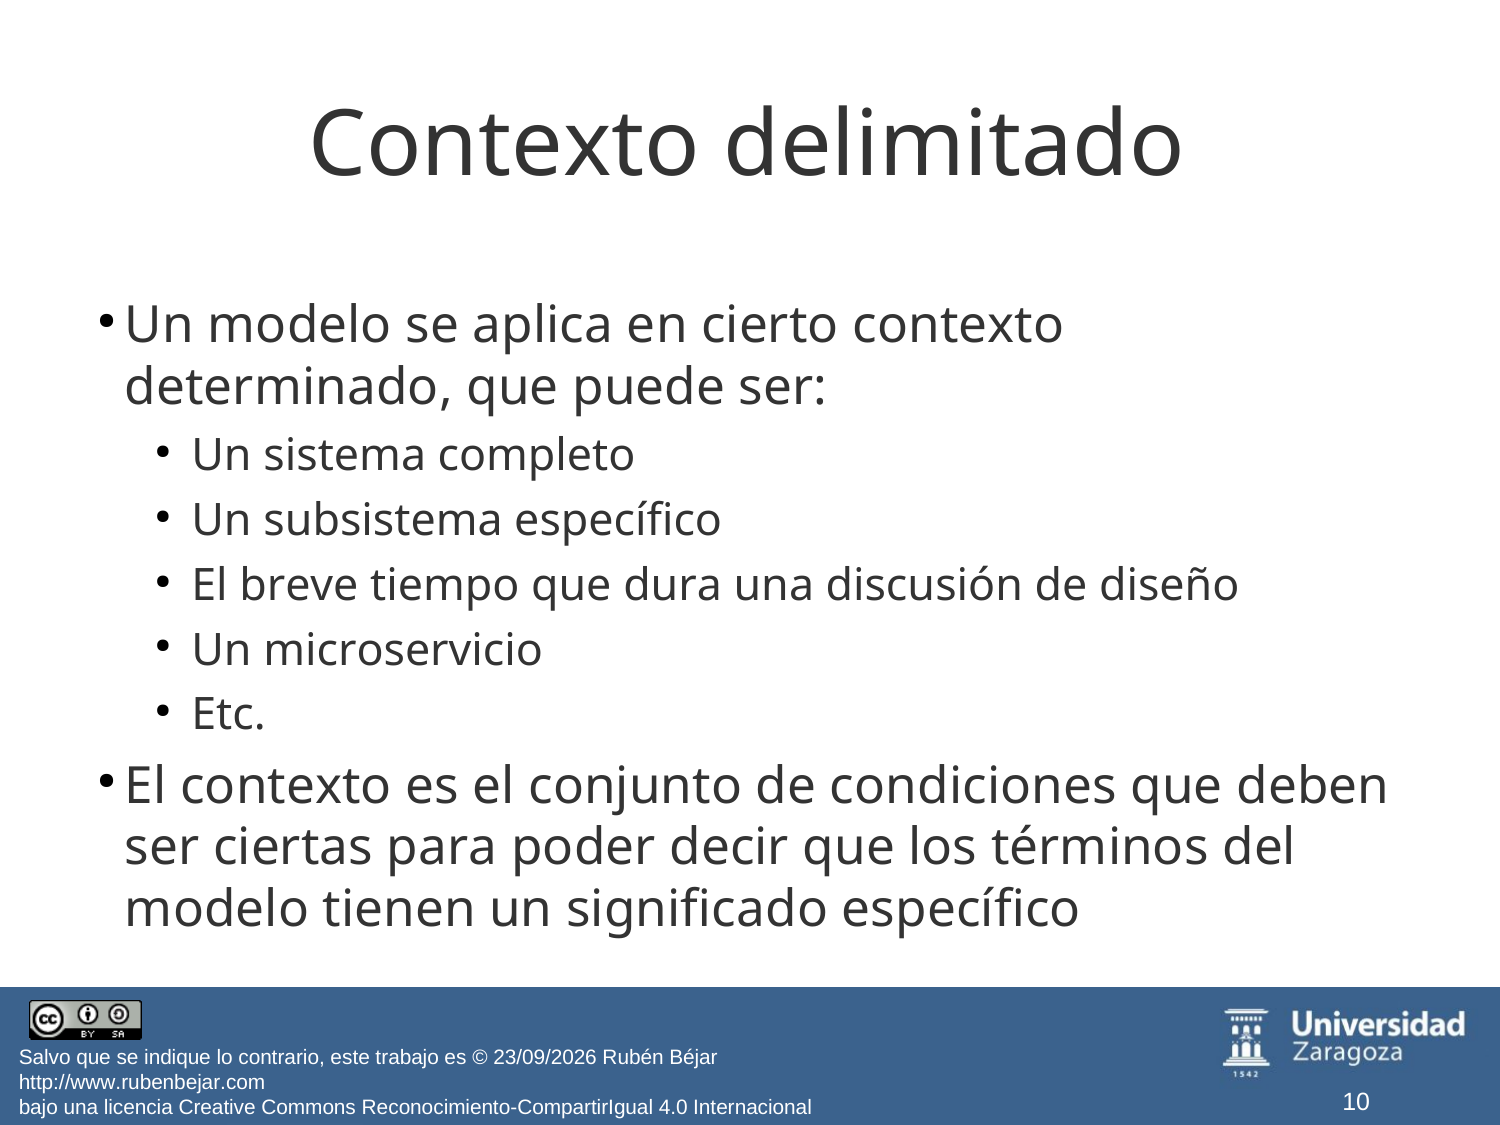

# Contexto delimitado
Un modelo se aplica en cierto contexto determinado, que puede ser:
Un sistema completo
Un subsistema específico
El breve tiempo que dura una discusión de diseño
Un microservicio
Etc.
El contexto es el conjunto de condiciones que deben ser ciertas para poder decir que los términos del modelo tienen un significado específico